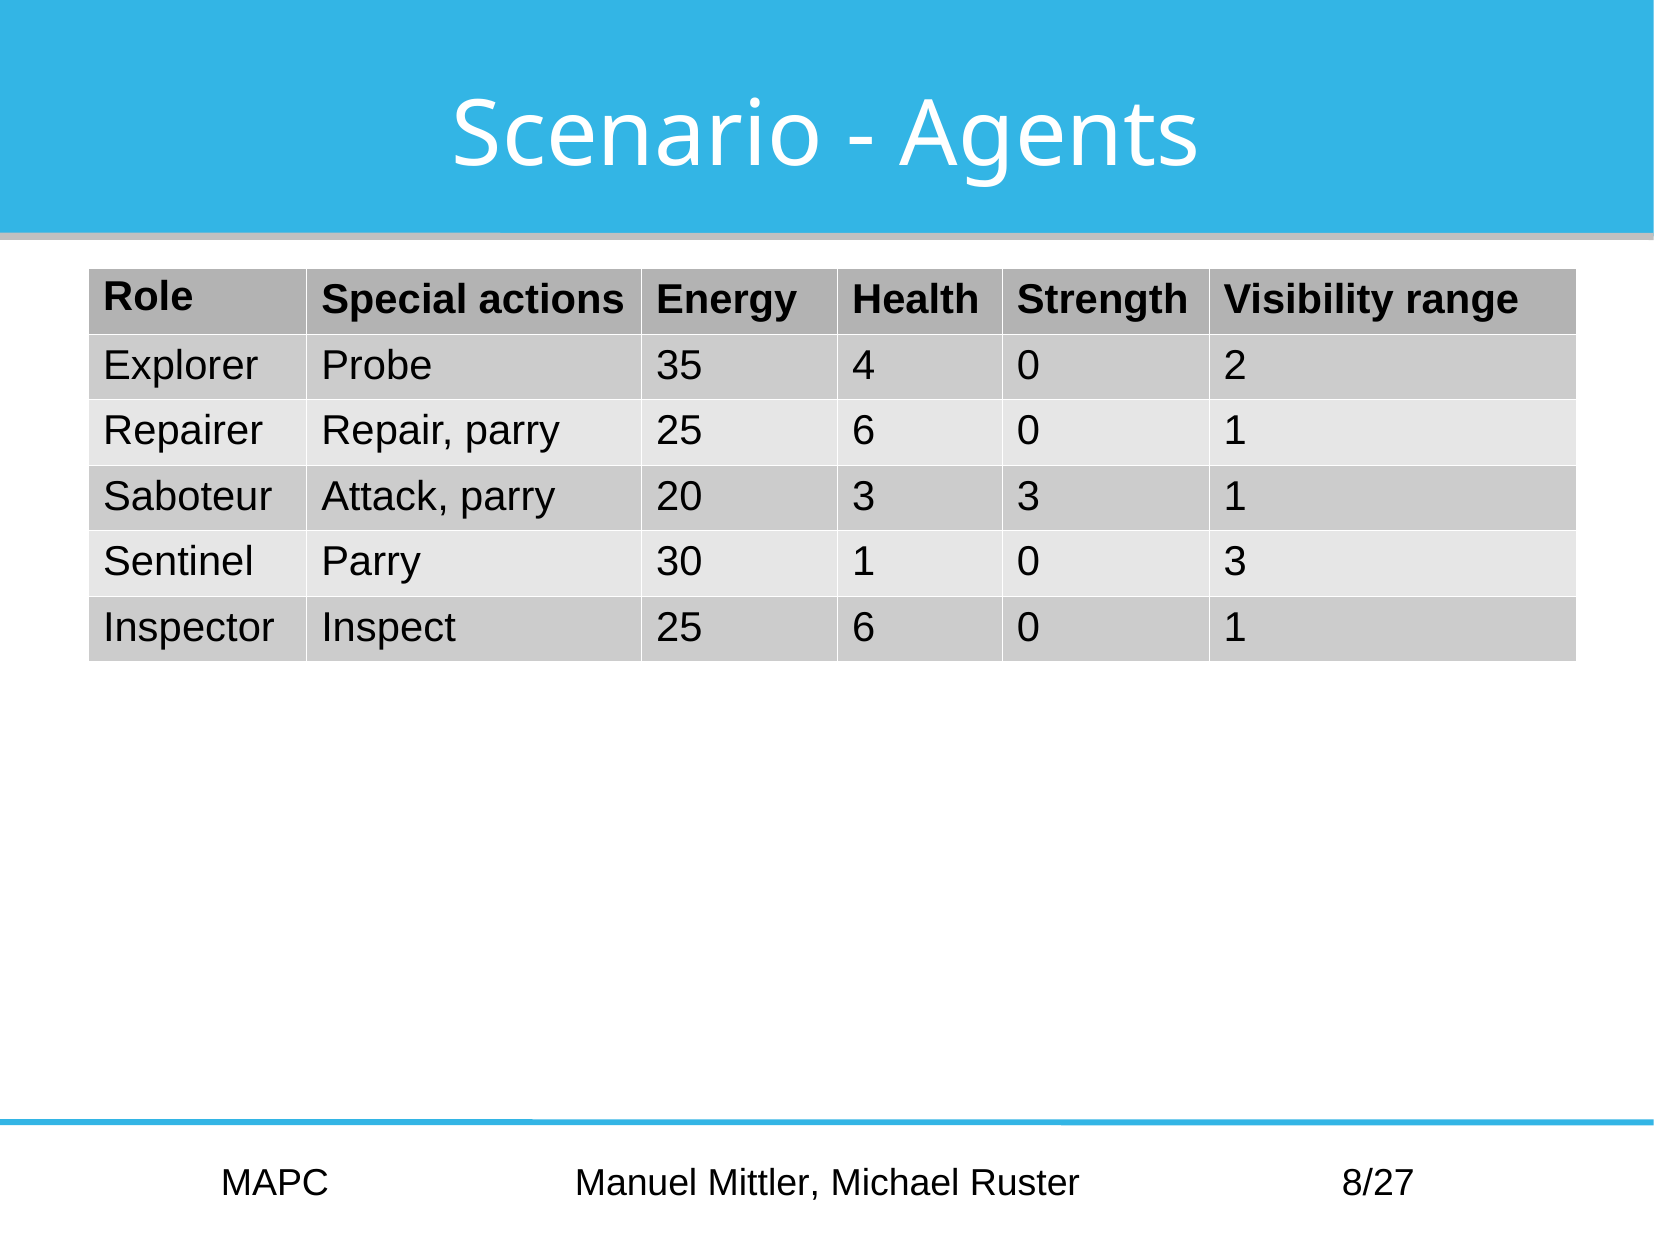

# Scenario - Agents
| Role | Special actions | Energy | Health | Strength | Visibility range |
| --- | --- | --- | --- | --- | --- |
| Explorer | Probe | 35 | 4 | 0 | 2 |
| Repairer | Repair, parry | 25 | 6 | 0 | 1 |
| Saboteur | Attack, parry | 20 | 3 | 3 | 1 |
| Sentinel | Parry | 30 | 1 | 0 | 3 |
| Inspector | Inspect | 25 | 6 | 0 | 1 |
8